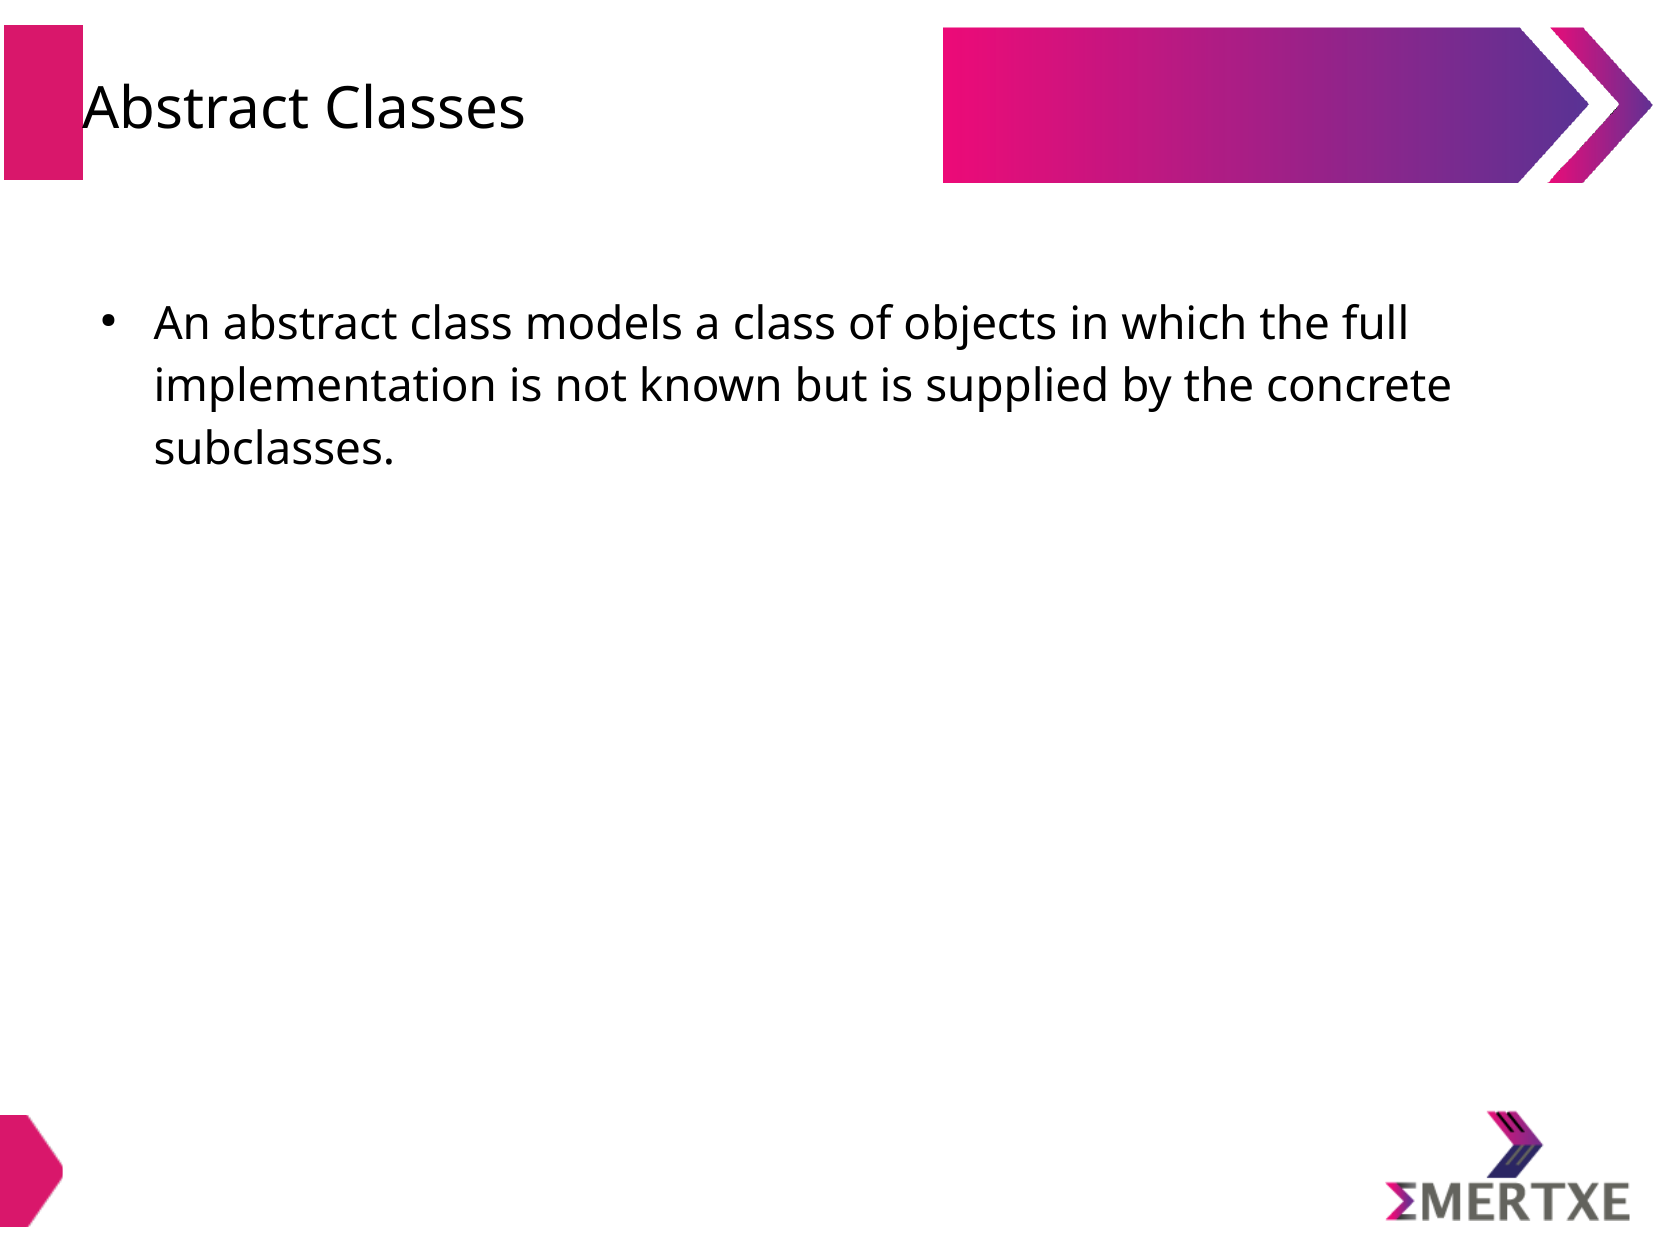

# Abstract Classes
An abstract class models a class of objects in which the full implementation is not known but is supplied by the concrete subclasses.